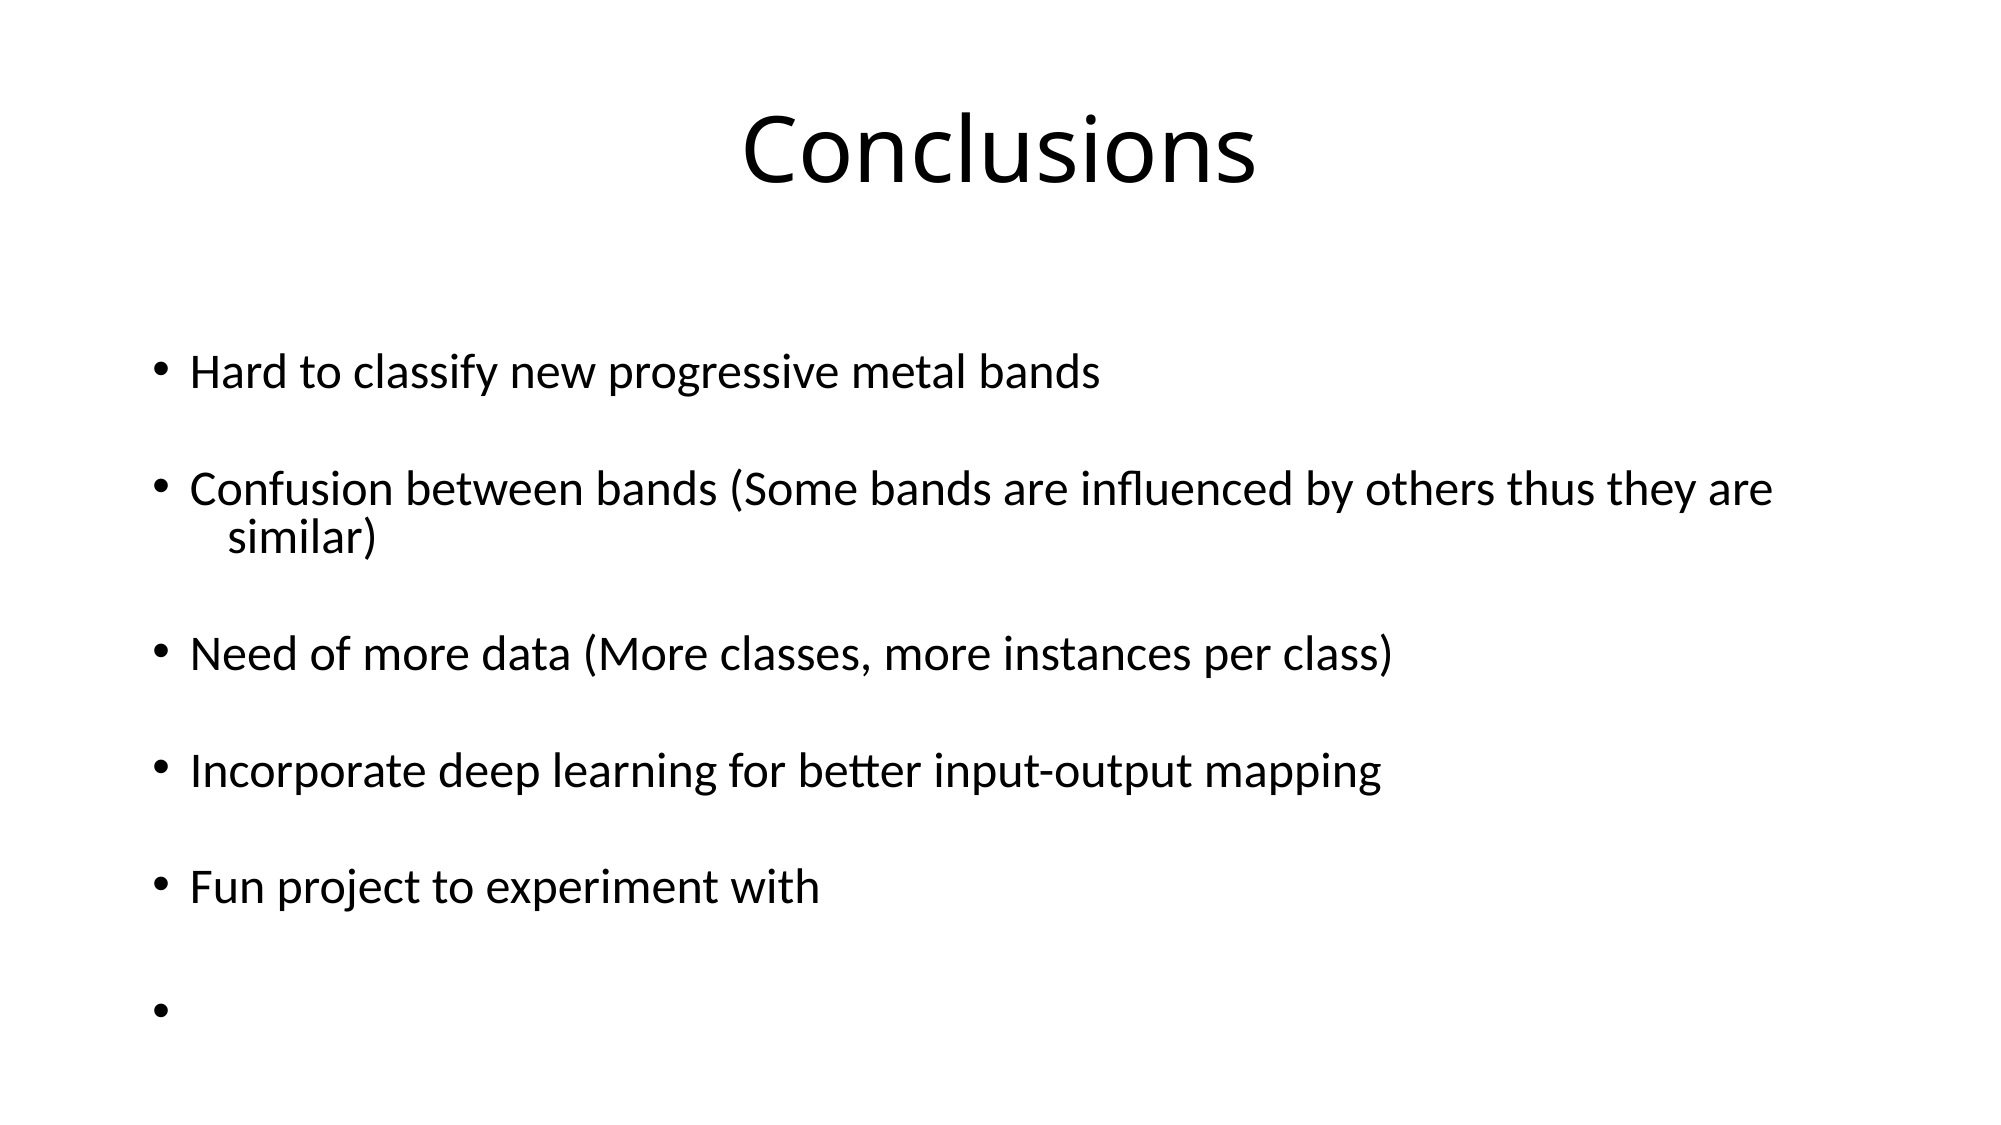

# Conclusions
Hard to classify new progressive metal bands
Confusion between bands (Some bands are influenced by others thus they are similar)
Need of more data (More classes, more instances per class)
Incorporate deep learning for better input-output mapping
Fun project to experiment with